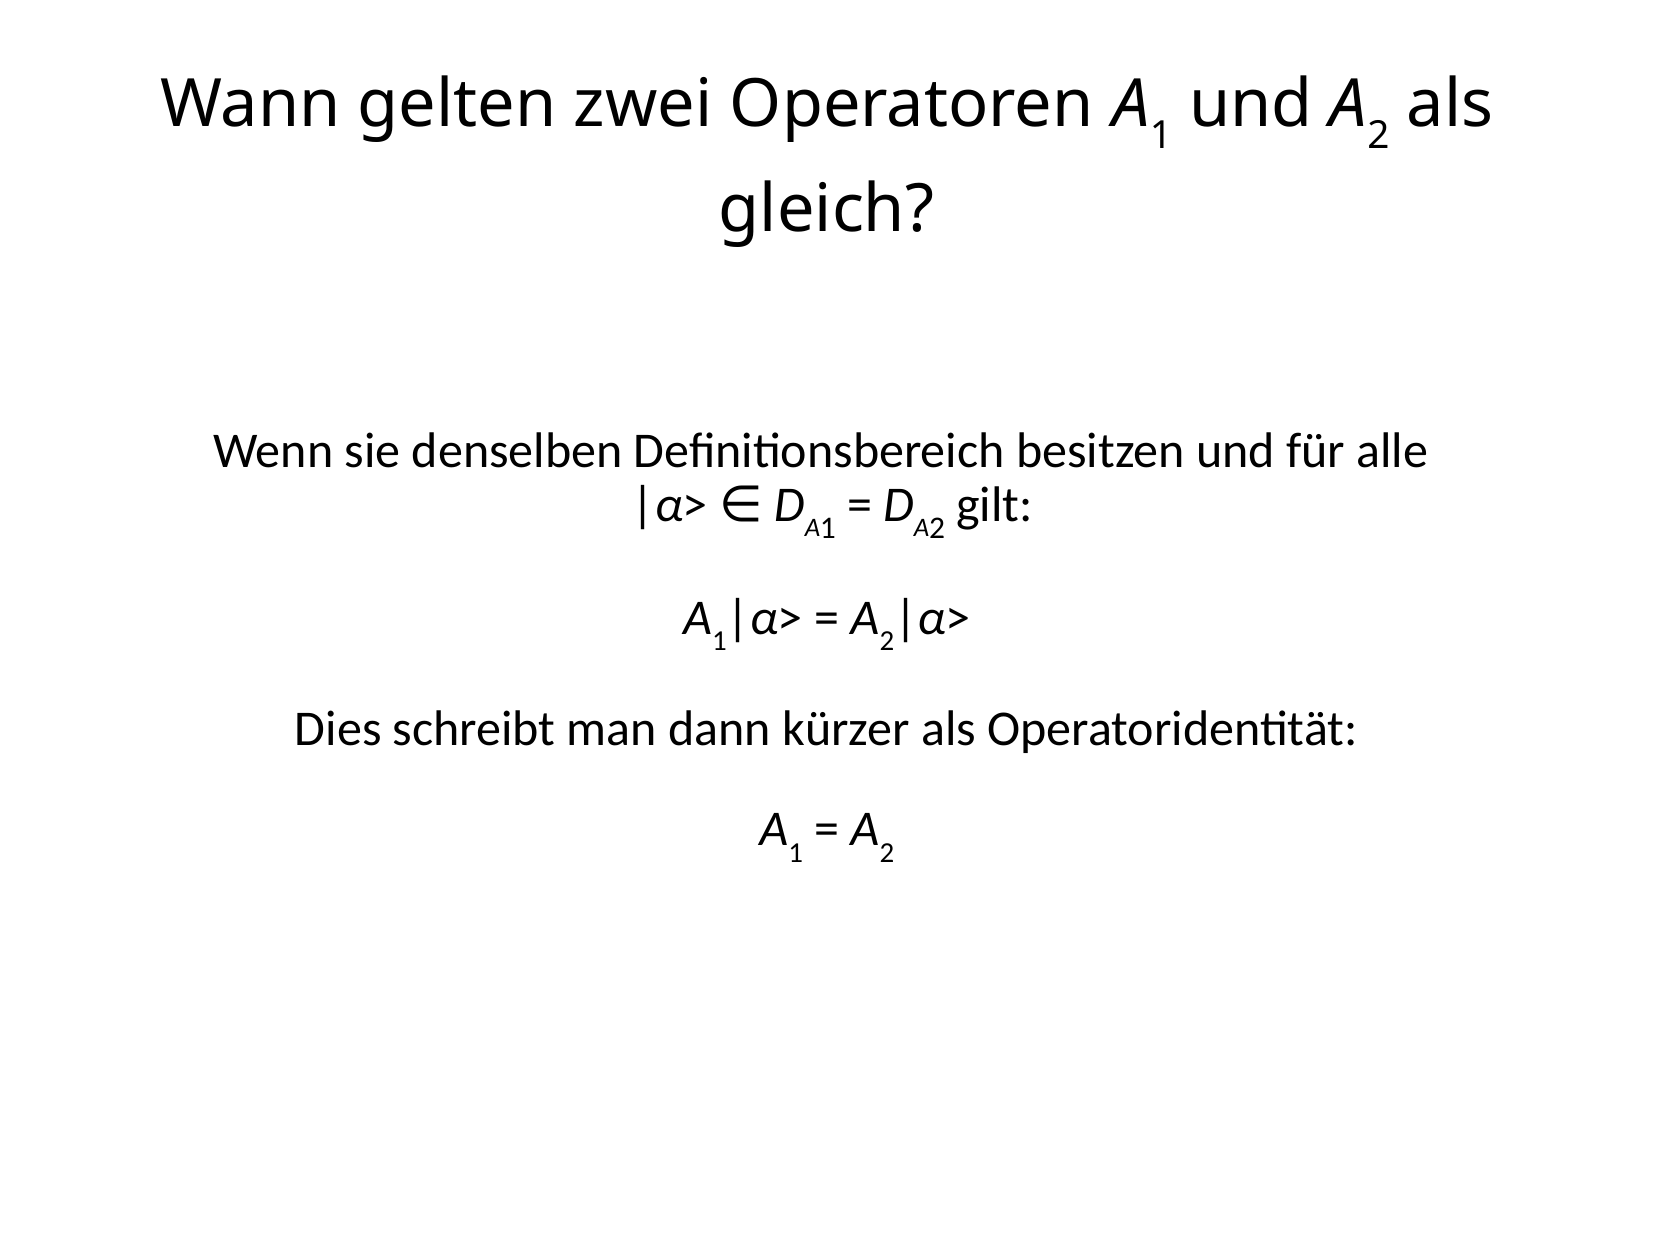

# Wann gelten zwei Operatoren A1 und A2 als gleich?
Wenn sie denselben Definitionsbereich besitzen und für alle
 |α> ∈ DA1 = DA2 gilt:
A1|α> = A2|α>
Dies schreibt man dann kürzer als Operatoridentität:
A1 = A2